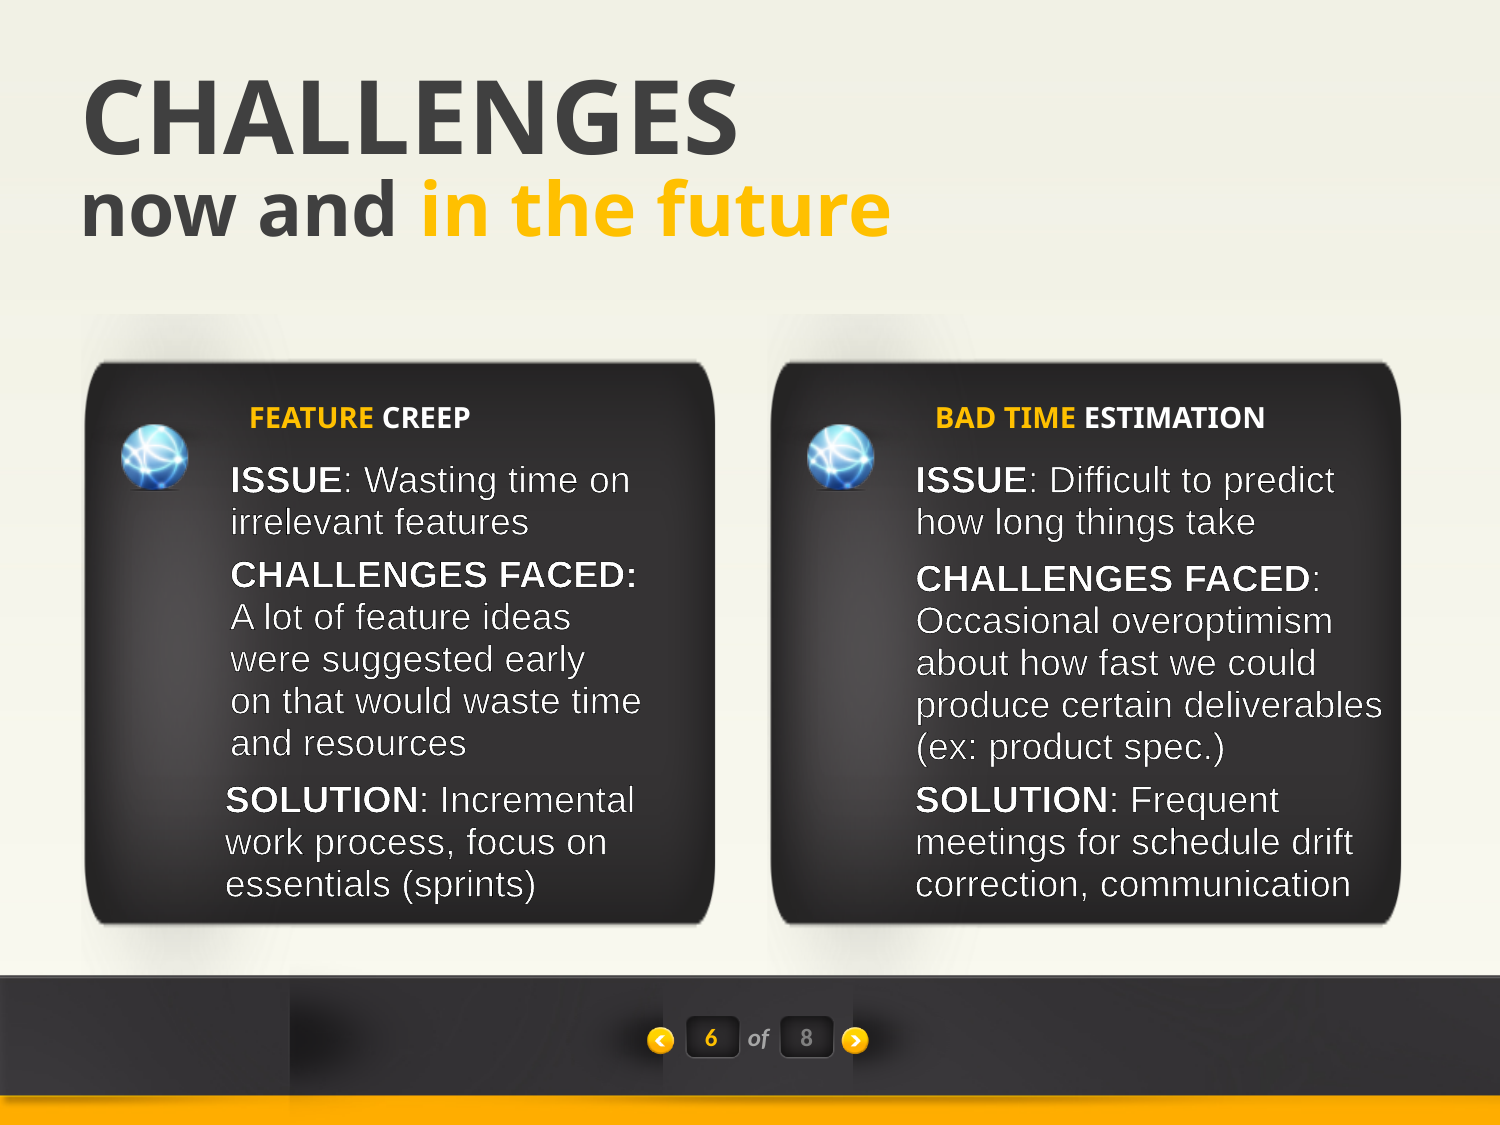

CHALLENGES
now and in the future
FEATURE CREEP
BAD TIME ESTIMATION
ISSUE: Wasting time on
irrelevant features
ISSUE: Difficult to predict
how long things take
CHALLENGES FACED:
A lot of feature ideas
were suggested early
on that would waste time
and resources
CHALLENGES FACED:
Occasional overoptimism
about how fast we could
produce certain deliverables
(ex: product spec.)
SOLUTION: Incremental
work process, focus on
essentials (sprints)
SOLUTION: Frequent
meetings for schedule drift
correction, communication
6
of
8